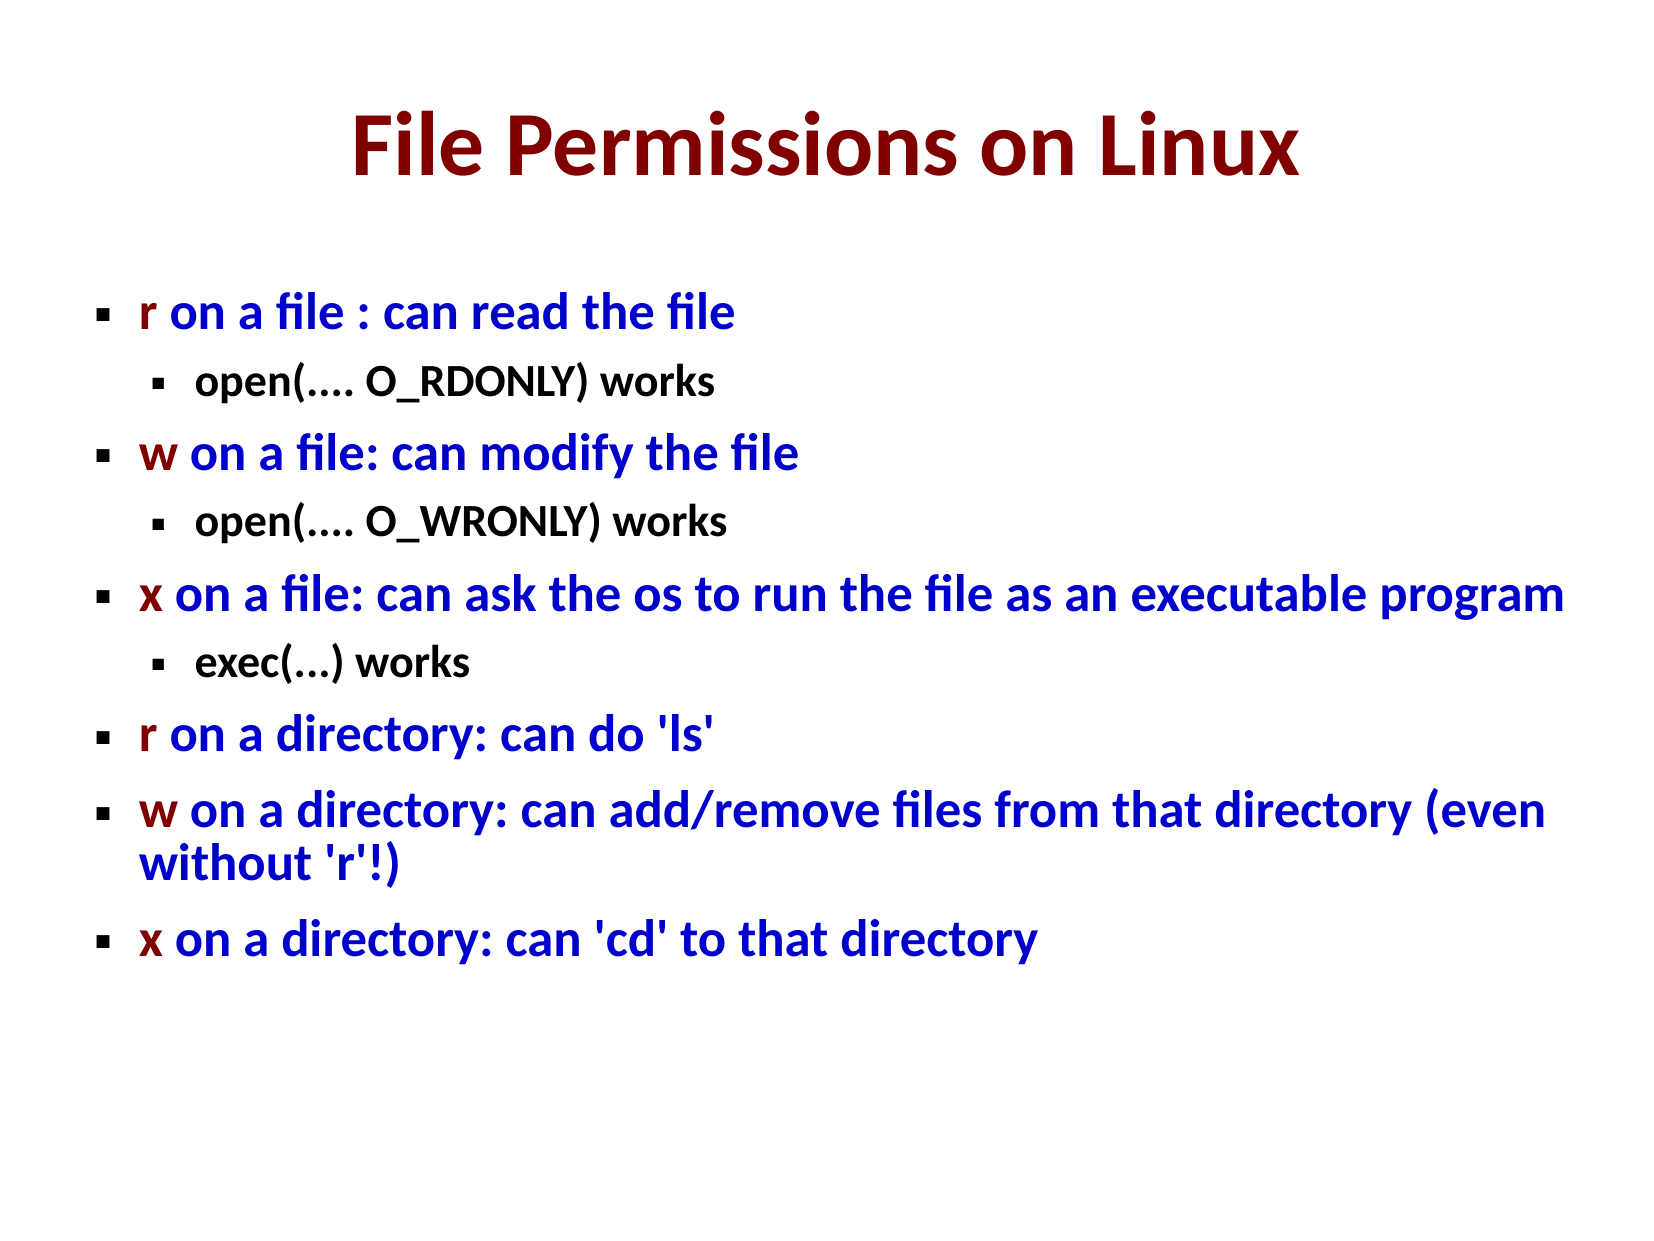

# File Permissions on Linux
r on a file : can read the file
open(.... O_RDONLY) works
w on a file: can modify the file
open(.... O_WRONLY) works
x on a file: can ask the os to run the file as an executable program
exec(...) works
r on a directory: can do 'ls'
w on a directory: can add/remove files from that directory (even without 'r'!)
x on a directory: can 'cd' to that directory